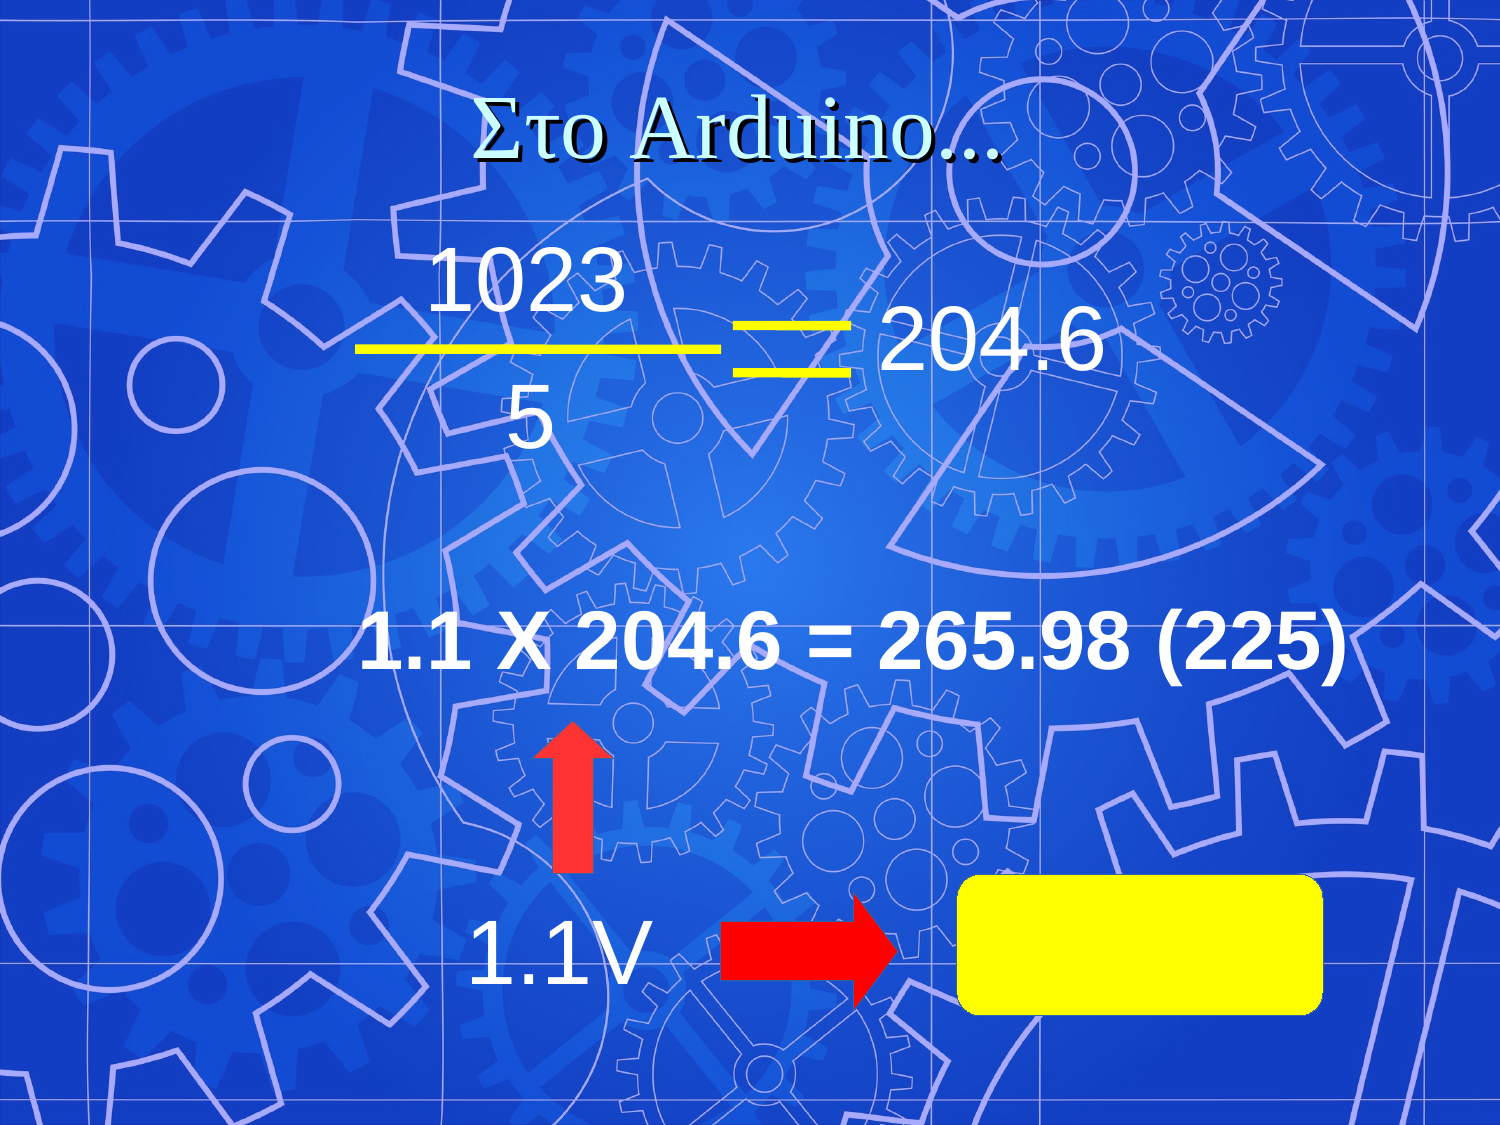

# Στο Arduino...
1023
204.6
5
1.1 Χ 204.6 = 265.98 (225)
 1.1V